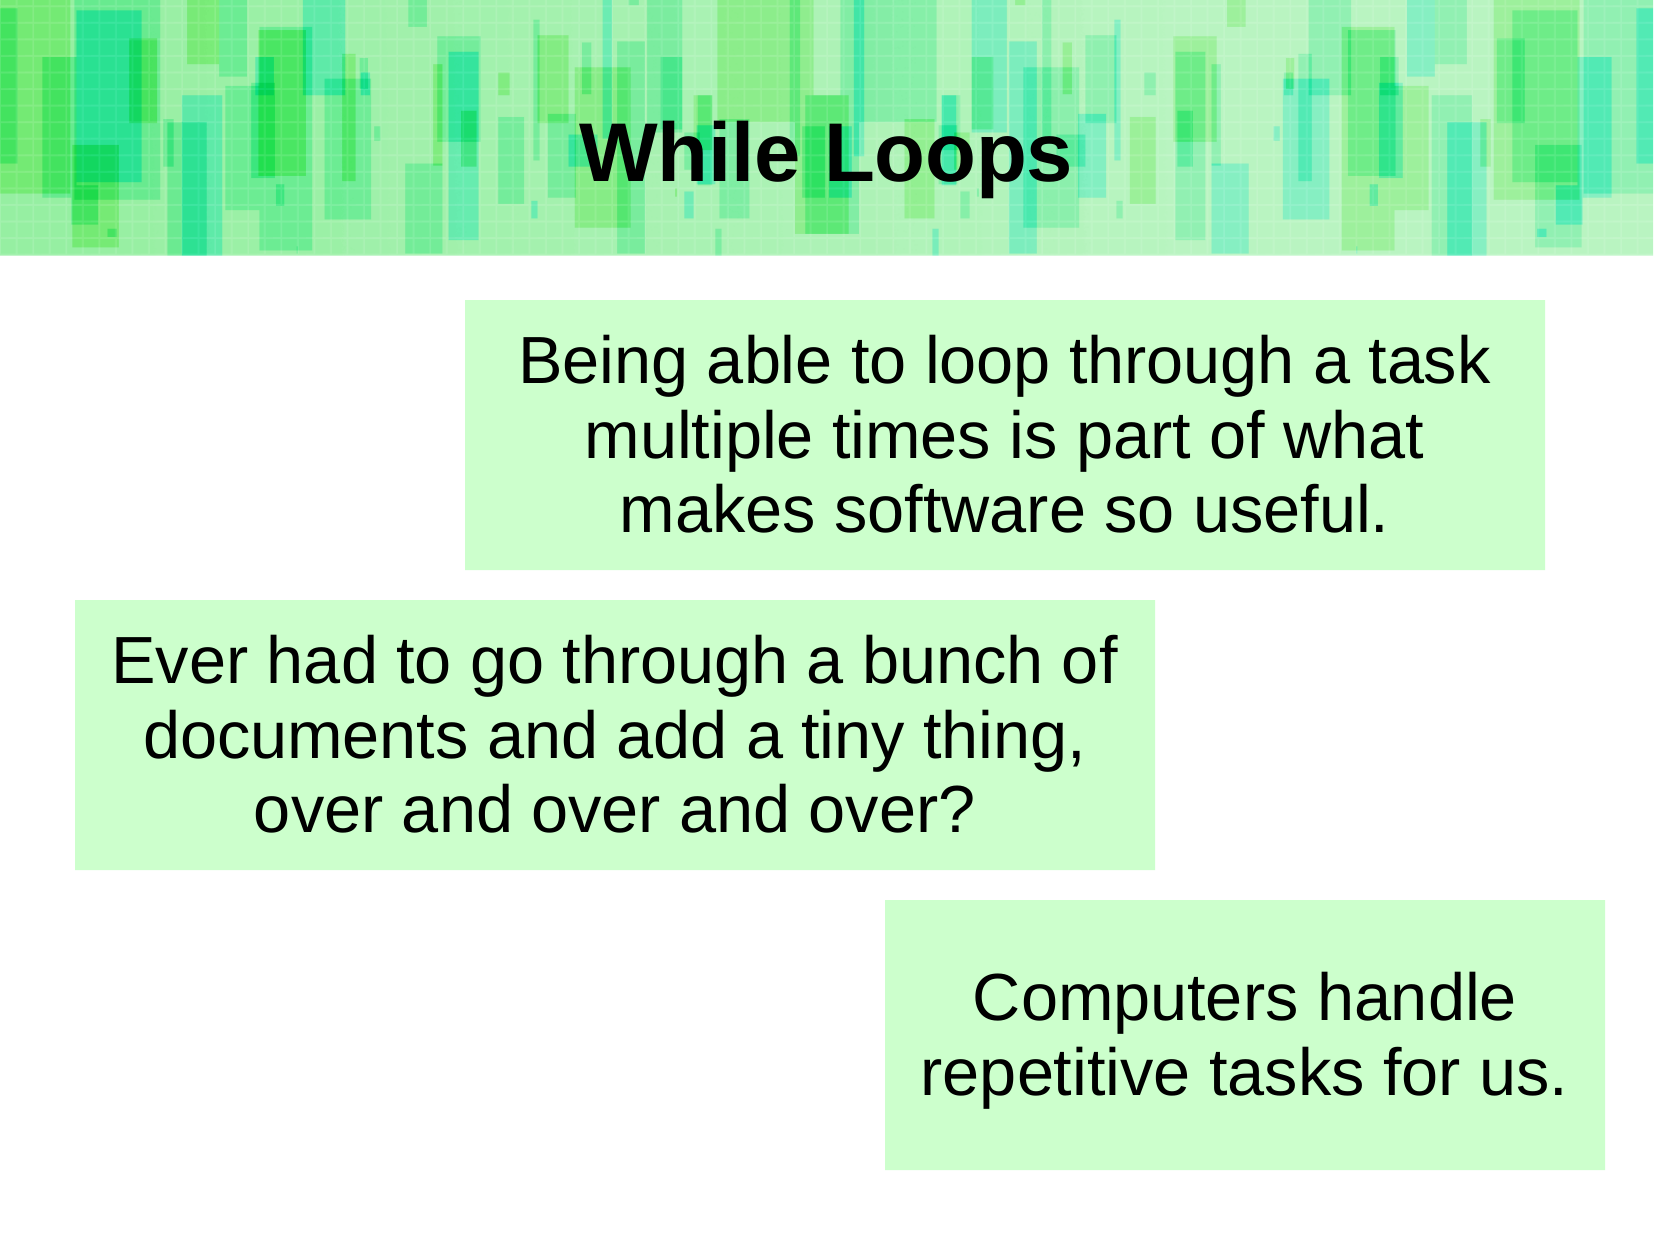

# While Loops
Being able to loop through a task multiple times is part of what makes software so useful.
Ever had to go through a bunch of documents and add a tiny thing, over and over and over?
Computers handle repetitive tasks for us.